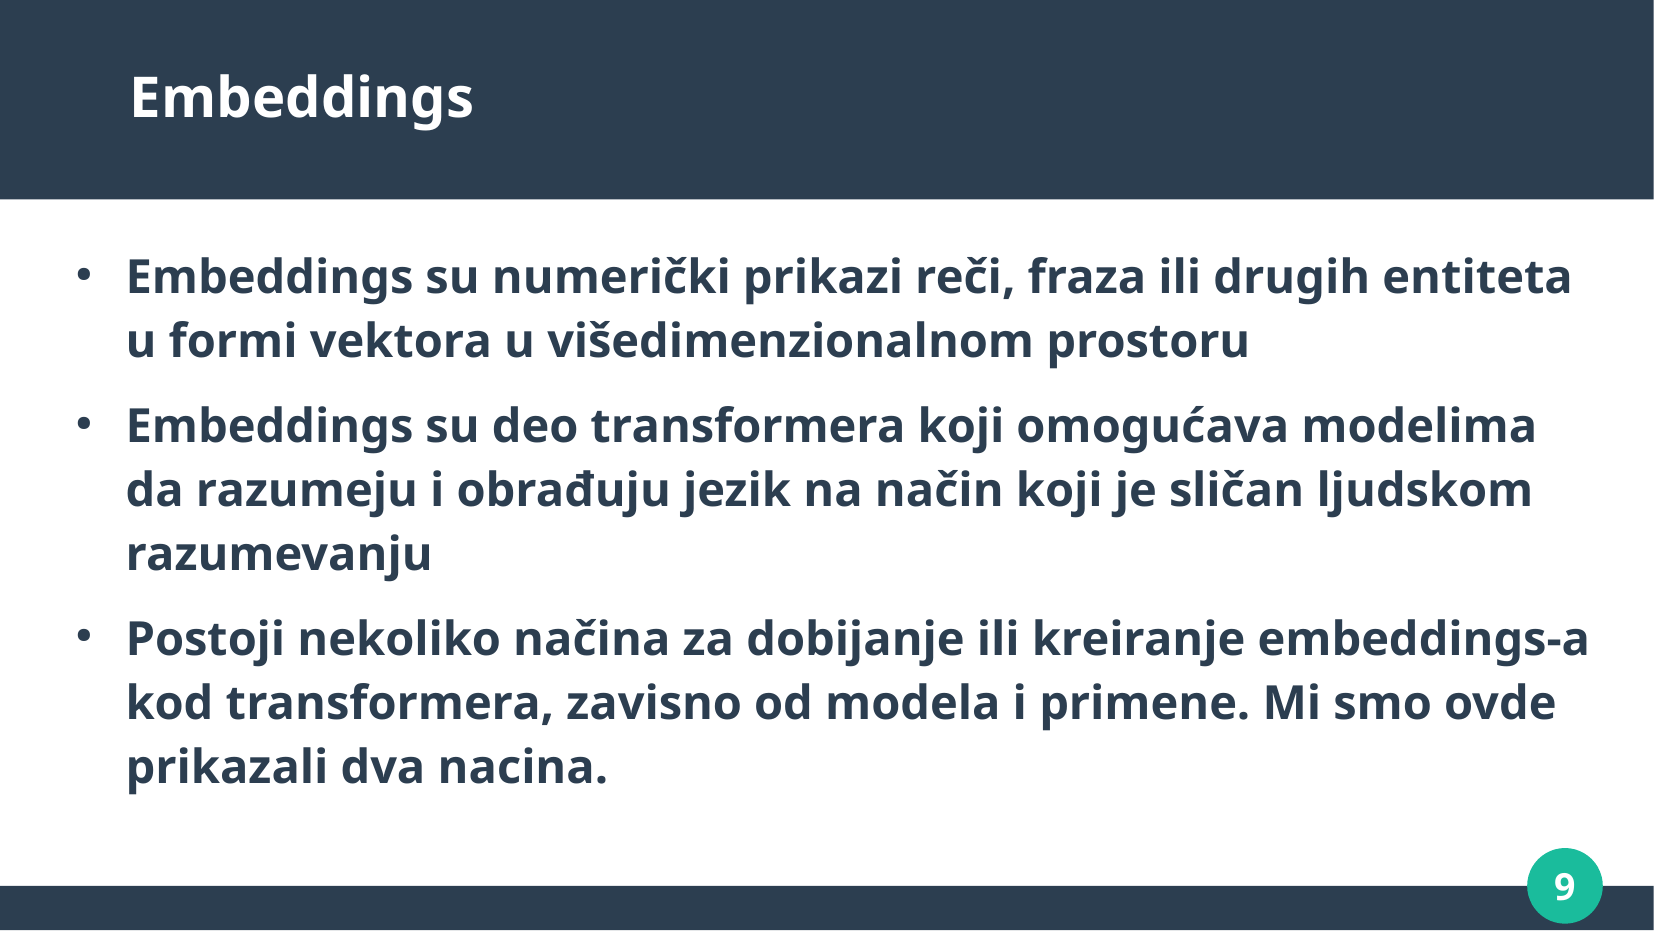

# Embeddings
Embeddings su numerički prikazi reči, fraza ili drugih entiteta u formi vektora u višedimenzionalnom prostoru
Embeddings su deo transformera koji omogućava modelima da razumeju i obrađuju jezik na način koji je sličan ljudskom razumevanju
Postoji nekoliko načina za dobijanje ili kreiranje embeddings-a kod transformera, zavisno od modela i primene. Mi smo ovde prikazali dva nacina.